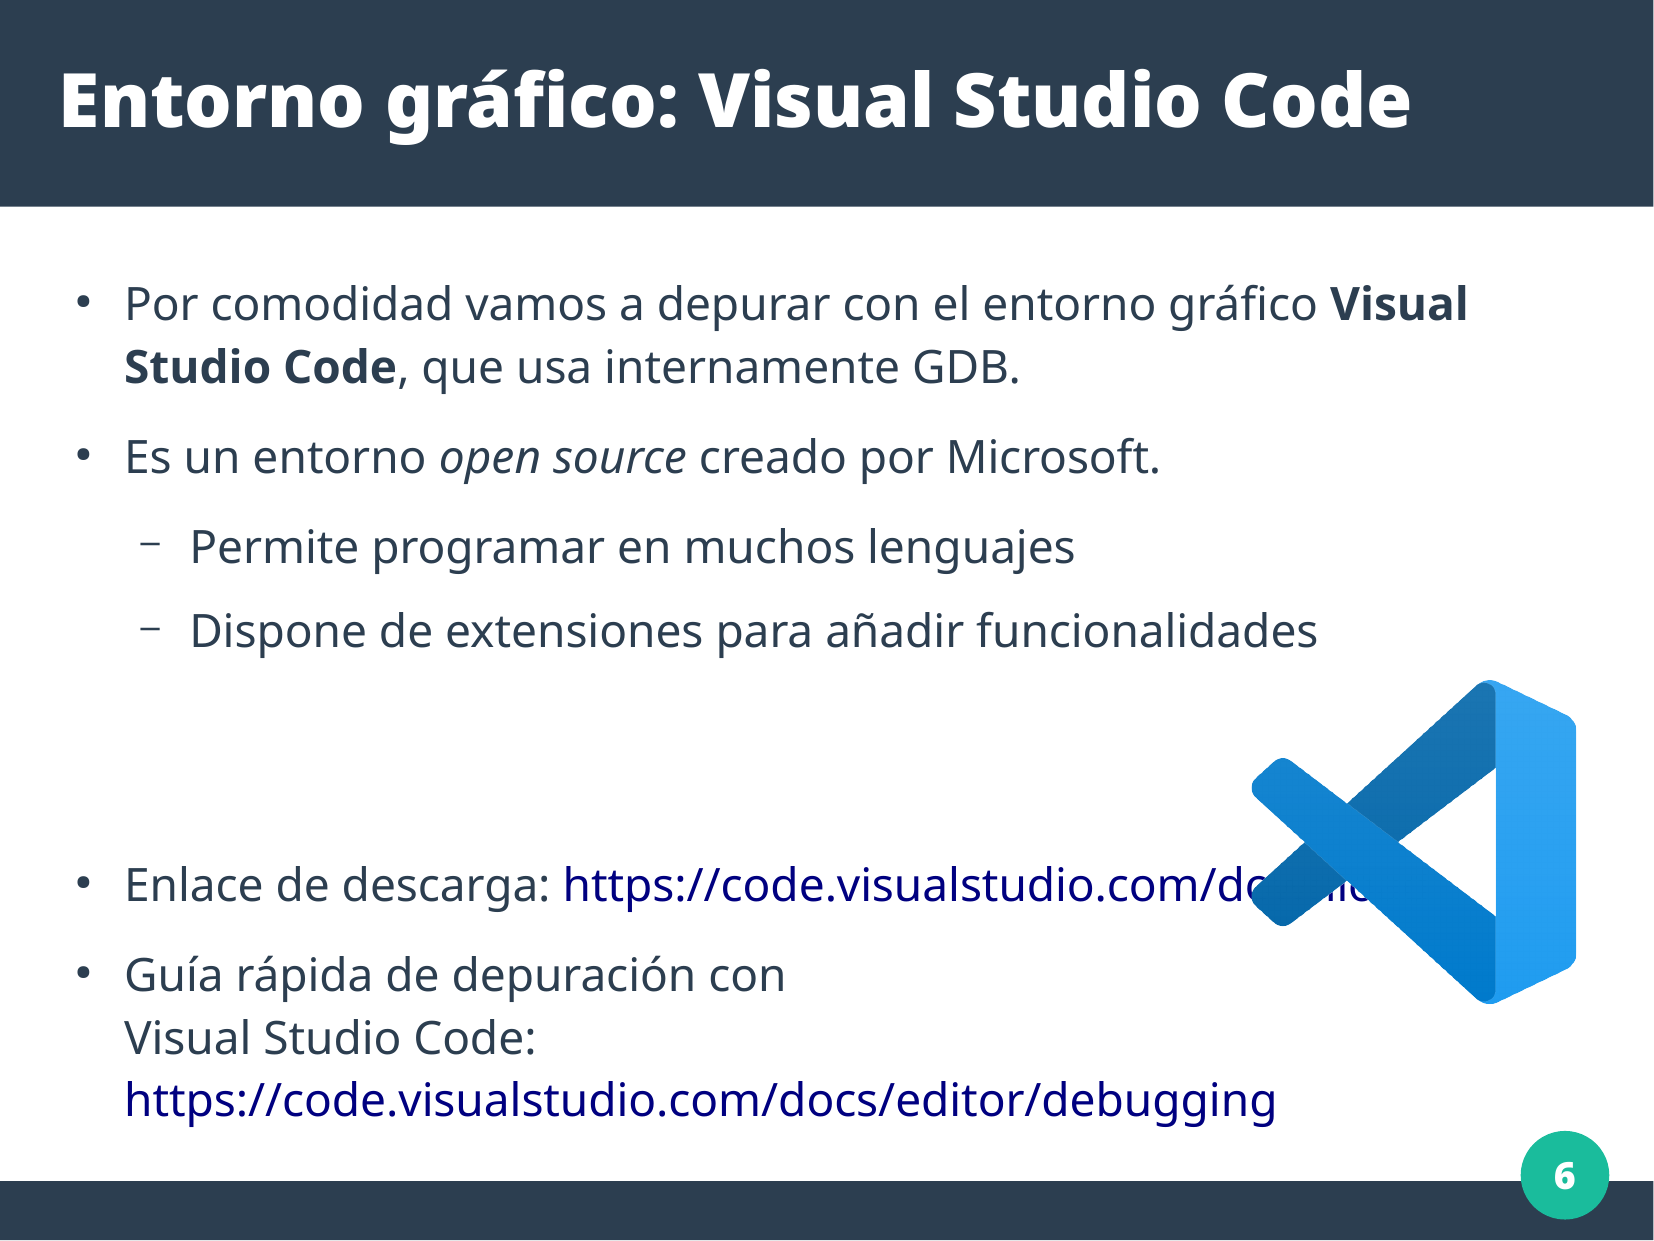

# Entorno gráfico: Visual Studio Code
Por comodidad vamos a depurar con el entorno gráfico Visual Studio Code, que usa internamente GDB.
Es un entorno open source creado por Microsoft.
Permite programar en muchos lenguajes
Dispone de extensiones para añadir funcionalidades
Enlace de descarga: https://code.visualstudio.com/download
Guía rápida de depuración con
Visual Studio Code:
https://code.visualstudio.com/docs/editor/debugging
6